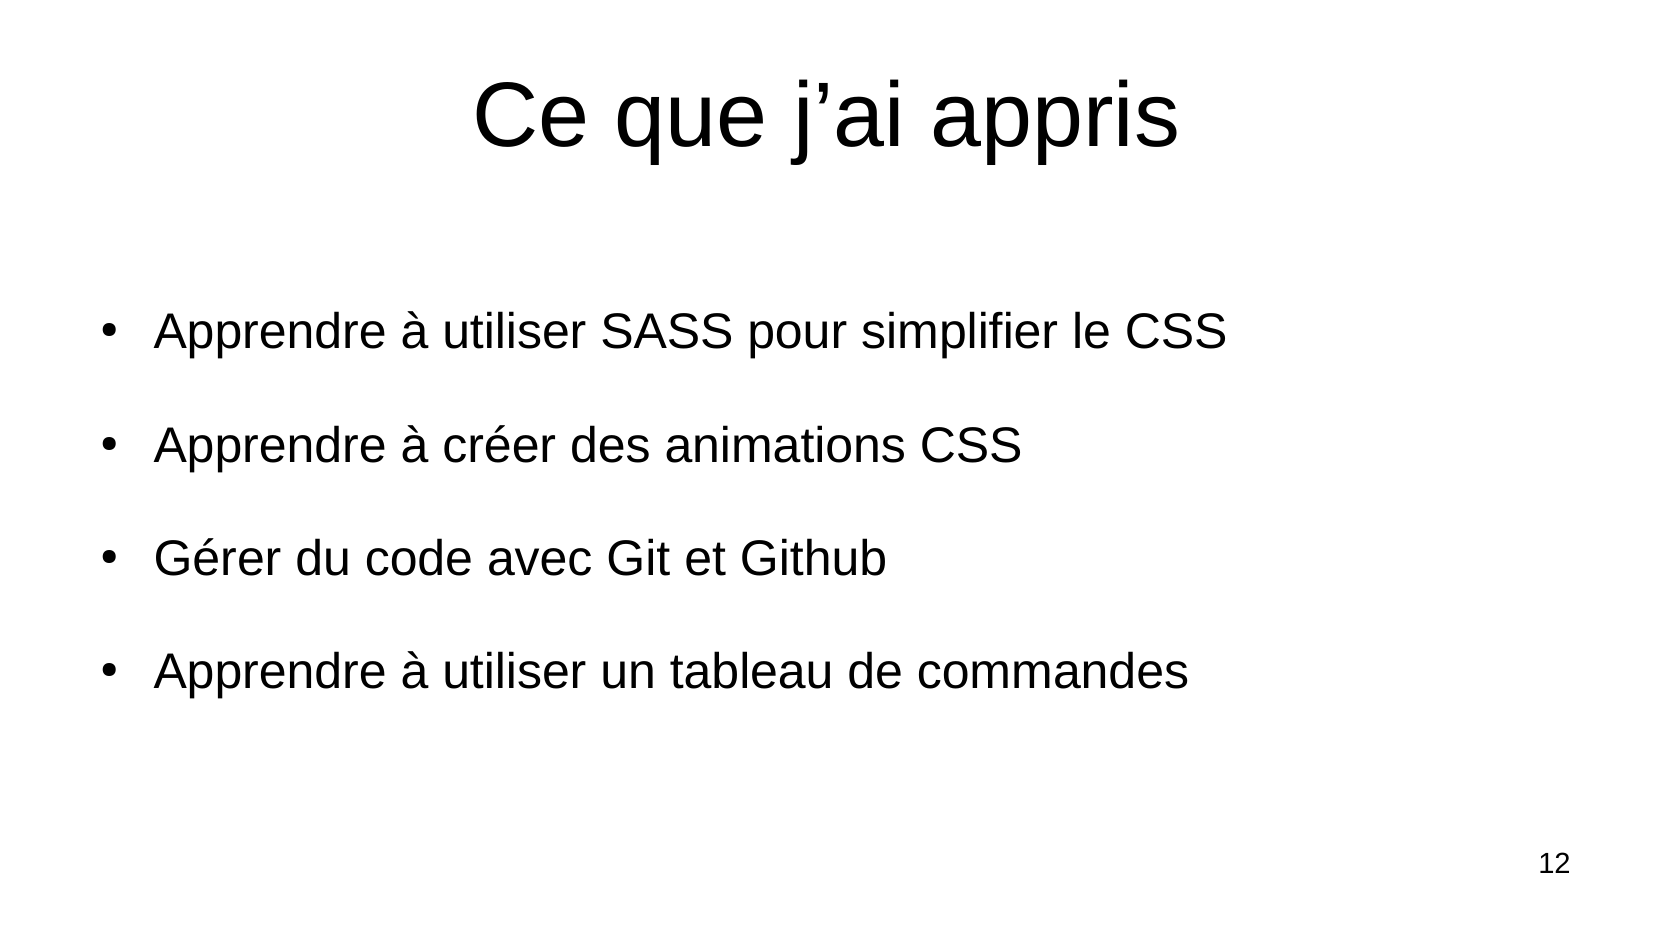

# Ce que j’ai appris
Apprendre à utiliser SASS pour simplifier le CSS
Apprendre à créer des animations CSS
Gérer du code avec Git et Github
Apprendre à utiliser un tableau de commandes
12